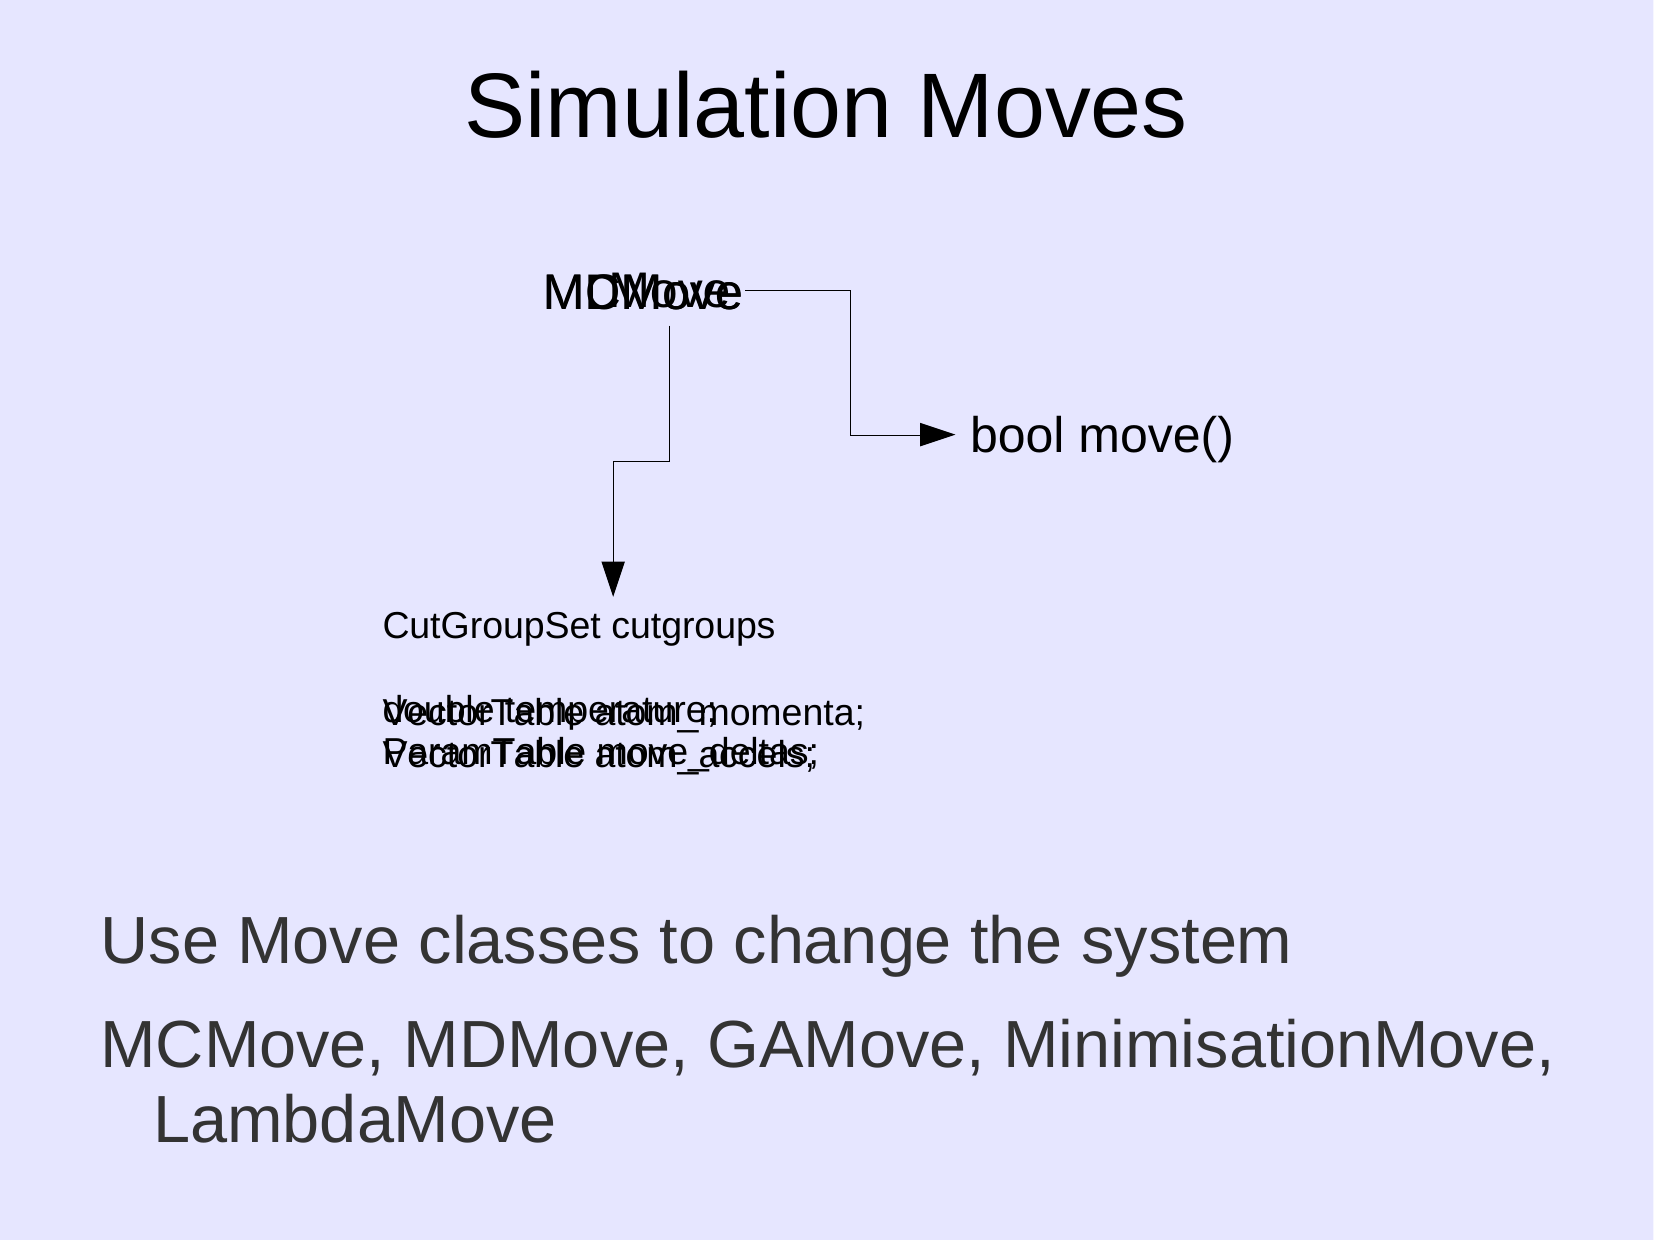

# Simulation Moves
Move
MDMove
MCMove
bool move()
CutGroupSet cutgroups
double temperature;
ParamTable move_deltas;
VectorTable atom_momenta;
VectorTable atom_accels;
Use Move classes to change the system
MCMove, MDMove, GAMove, MinimisationMove, LambdaMove